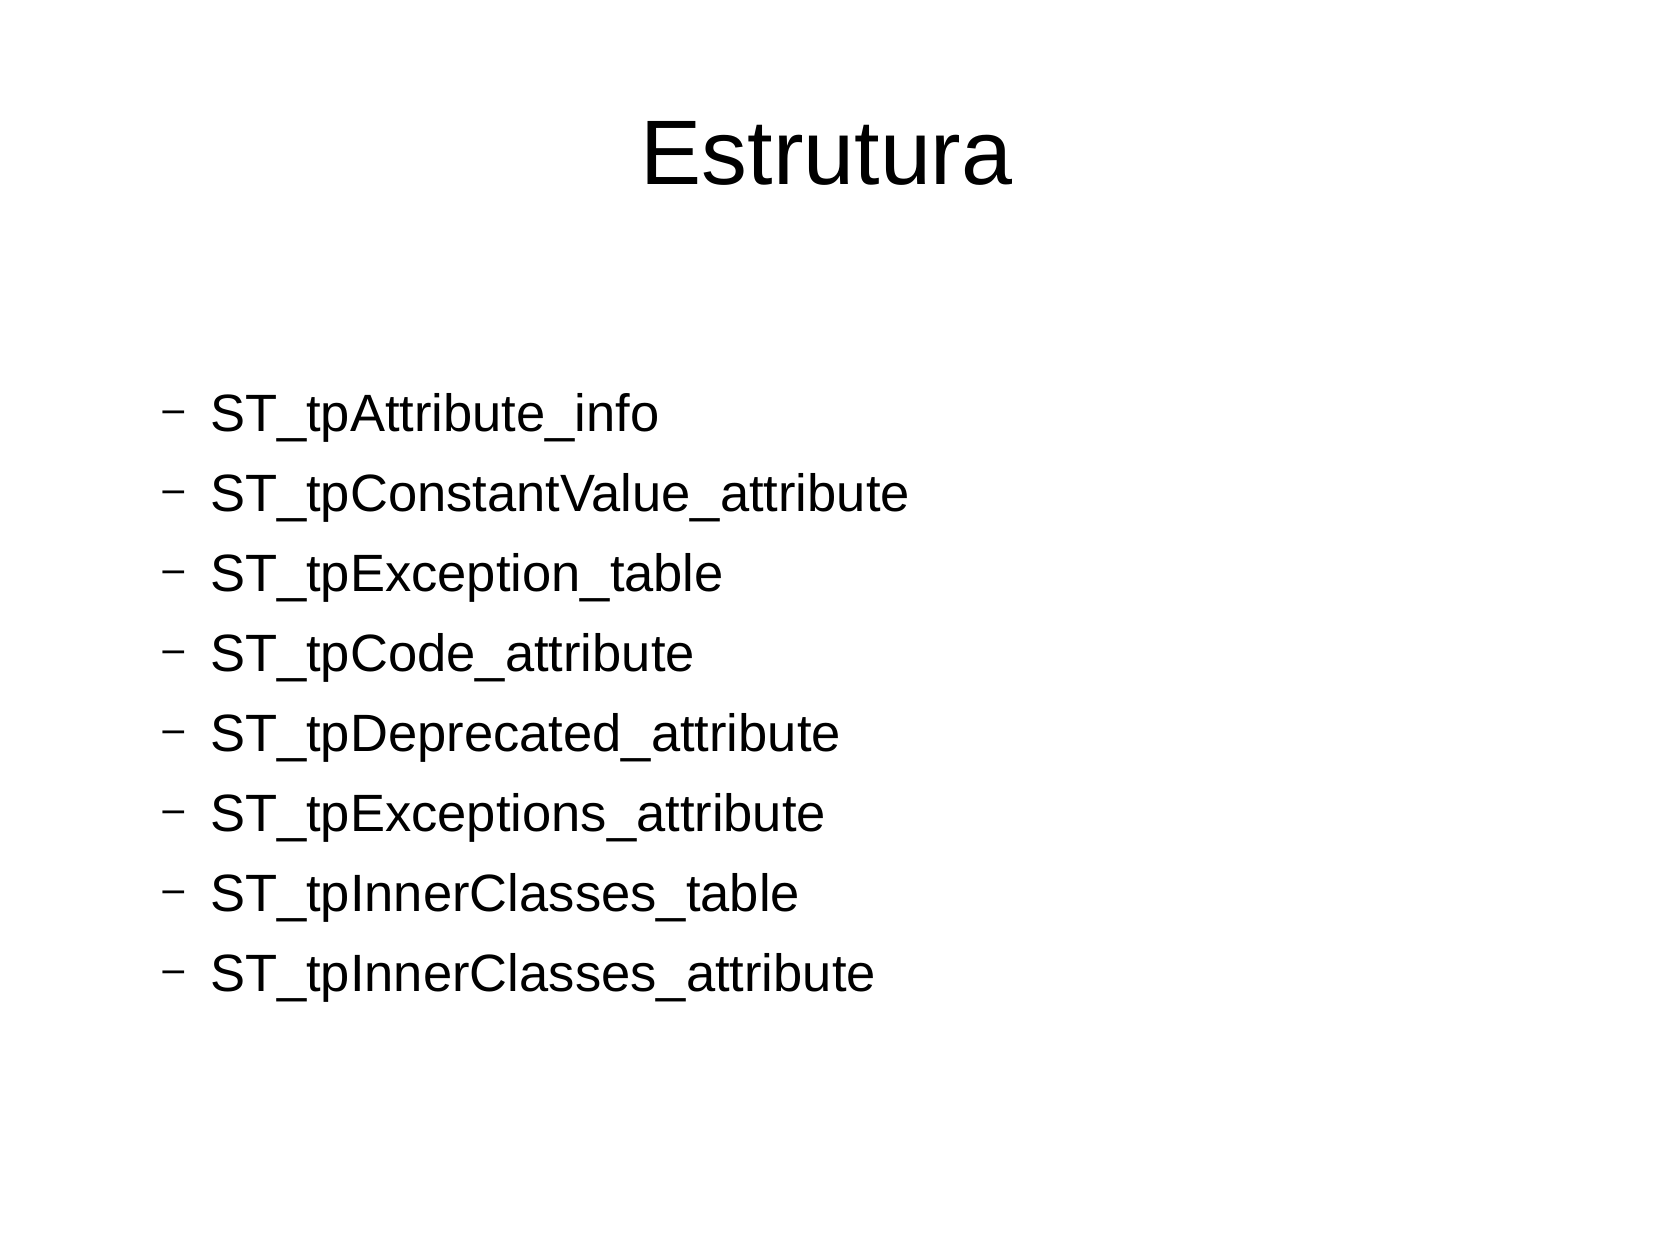

# Estrutura
ST_tpAttribute_info
ST_tpConstantValue_attribute
ST_tpException_table
ST_tpCode_attribute
ST_tpDeprecated_attribute
ST_tpExceptions_attribute
ST_tpInnerClasses_table
ST_tpInnerClasses_attribute